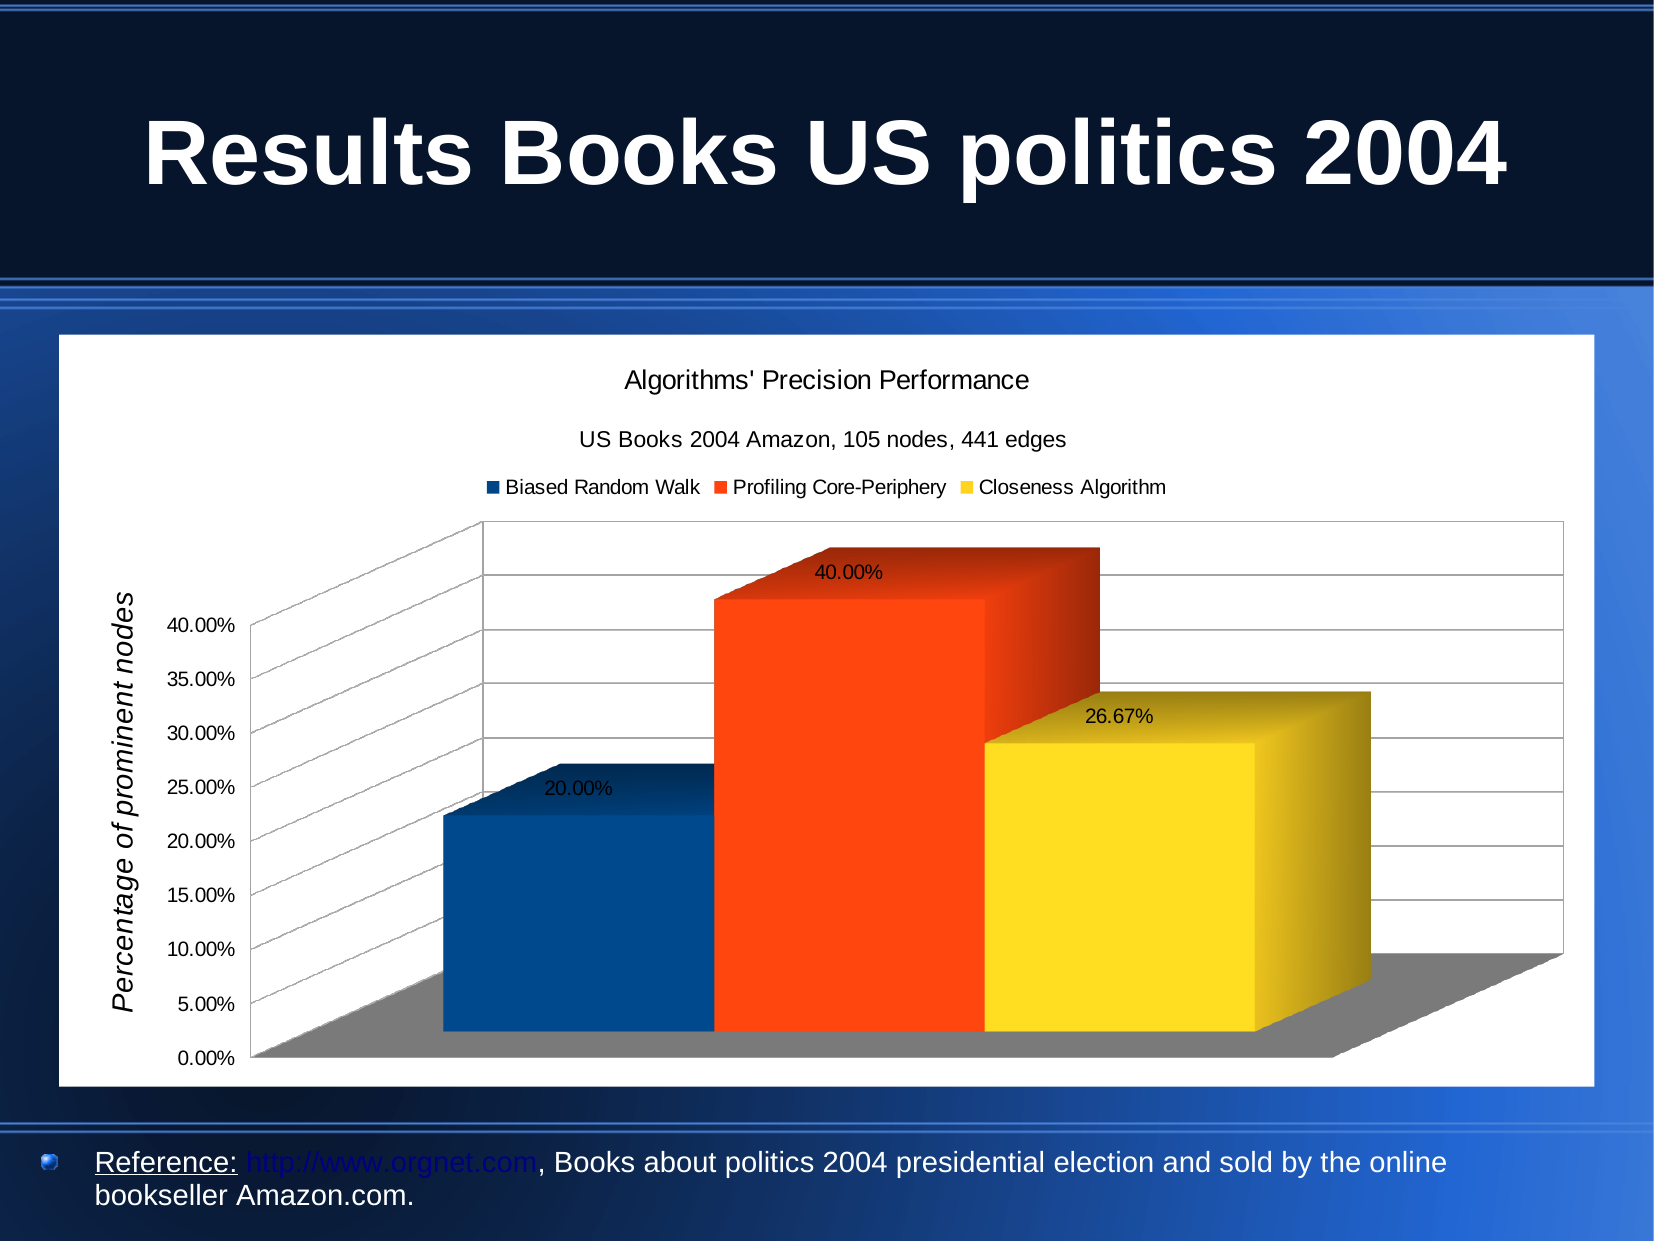

# Results Books US politics 2004
[unsupported chart]
Reference: http://www.orgnet.com, Books about politics 2004 presidential election and sold by the online bookseller Amazon.com.